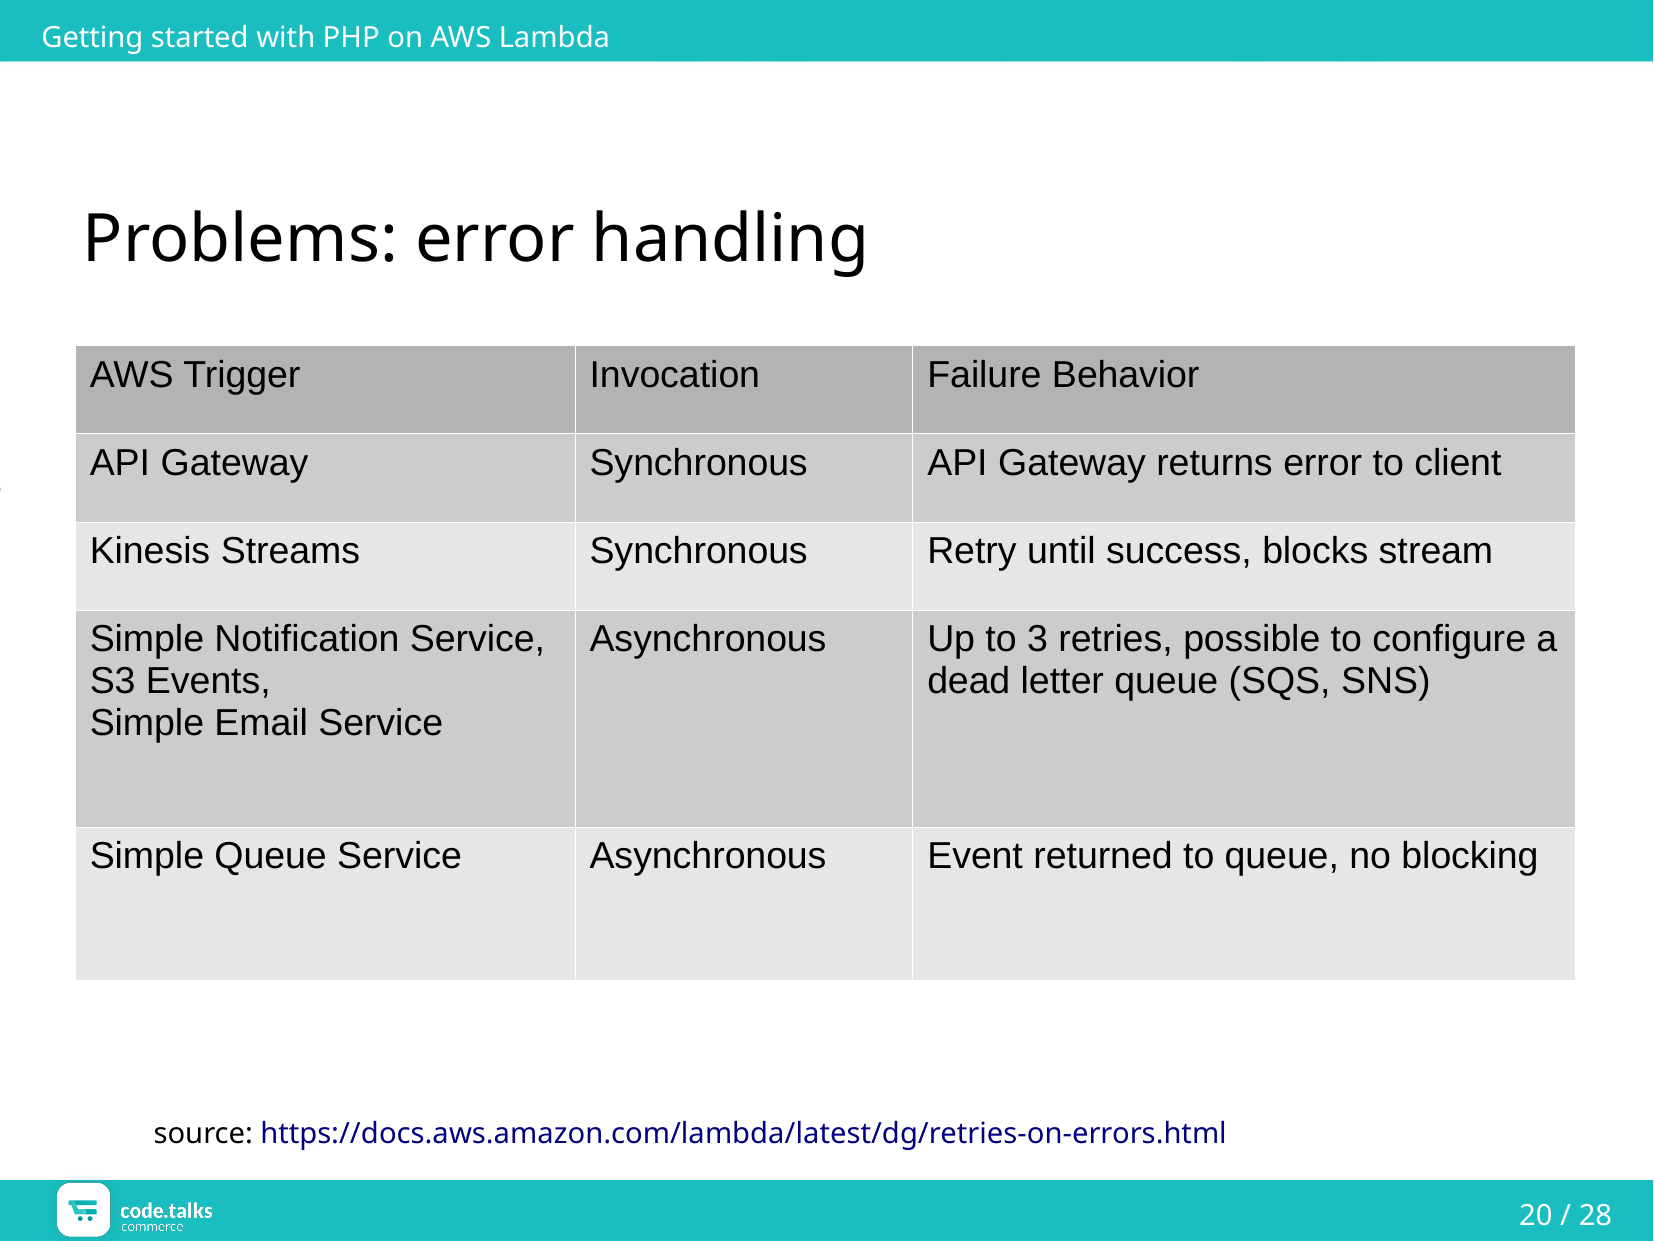

Getting started with PHP on AWS Lambda
# Problems: error handling
| AWS Trigger | Invocation | Failure Behavior |
| --- | --- | --- |
| API Gateway | Synchronous | API Gateway returns error to client |
| Kinesis Streams | Synchronous | Retry until success, blocks stream |
| Simple Notification Service, S3 Events, Simple Email Service | Asynchronous | Up to 3 retries, possible to configure a dead letter queue (SQS, SNS) |
| Simple Queue Service | Asynchronous | Event returned to queue, no blocking |
source: https://docs.aws.amazon.com/lambda/latest/dg/retries-on-errors.html
20